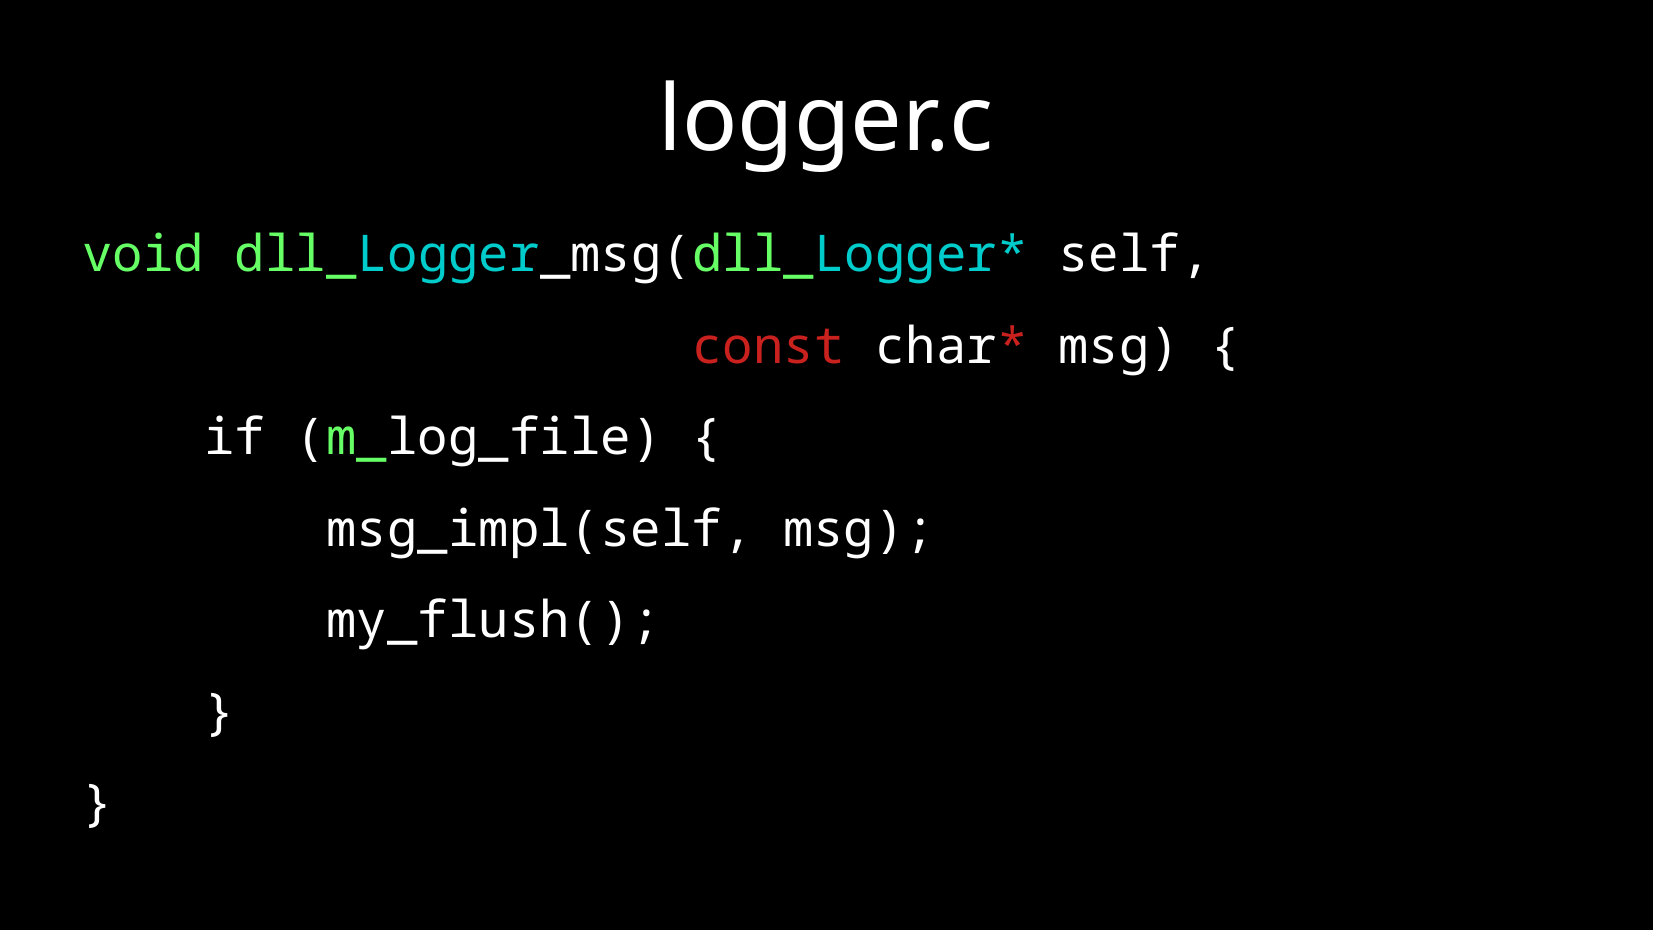

# logger.c
void dll_Logger_msg(dll_Logger* self,
 const char* msg) {
 if (m_log_file) {
 msg_impl(self, msg);
 my_flush();
 }
}